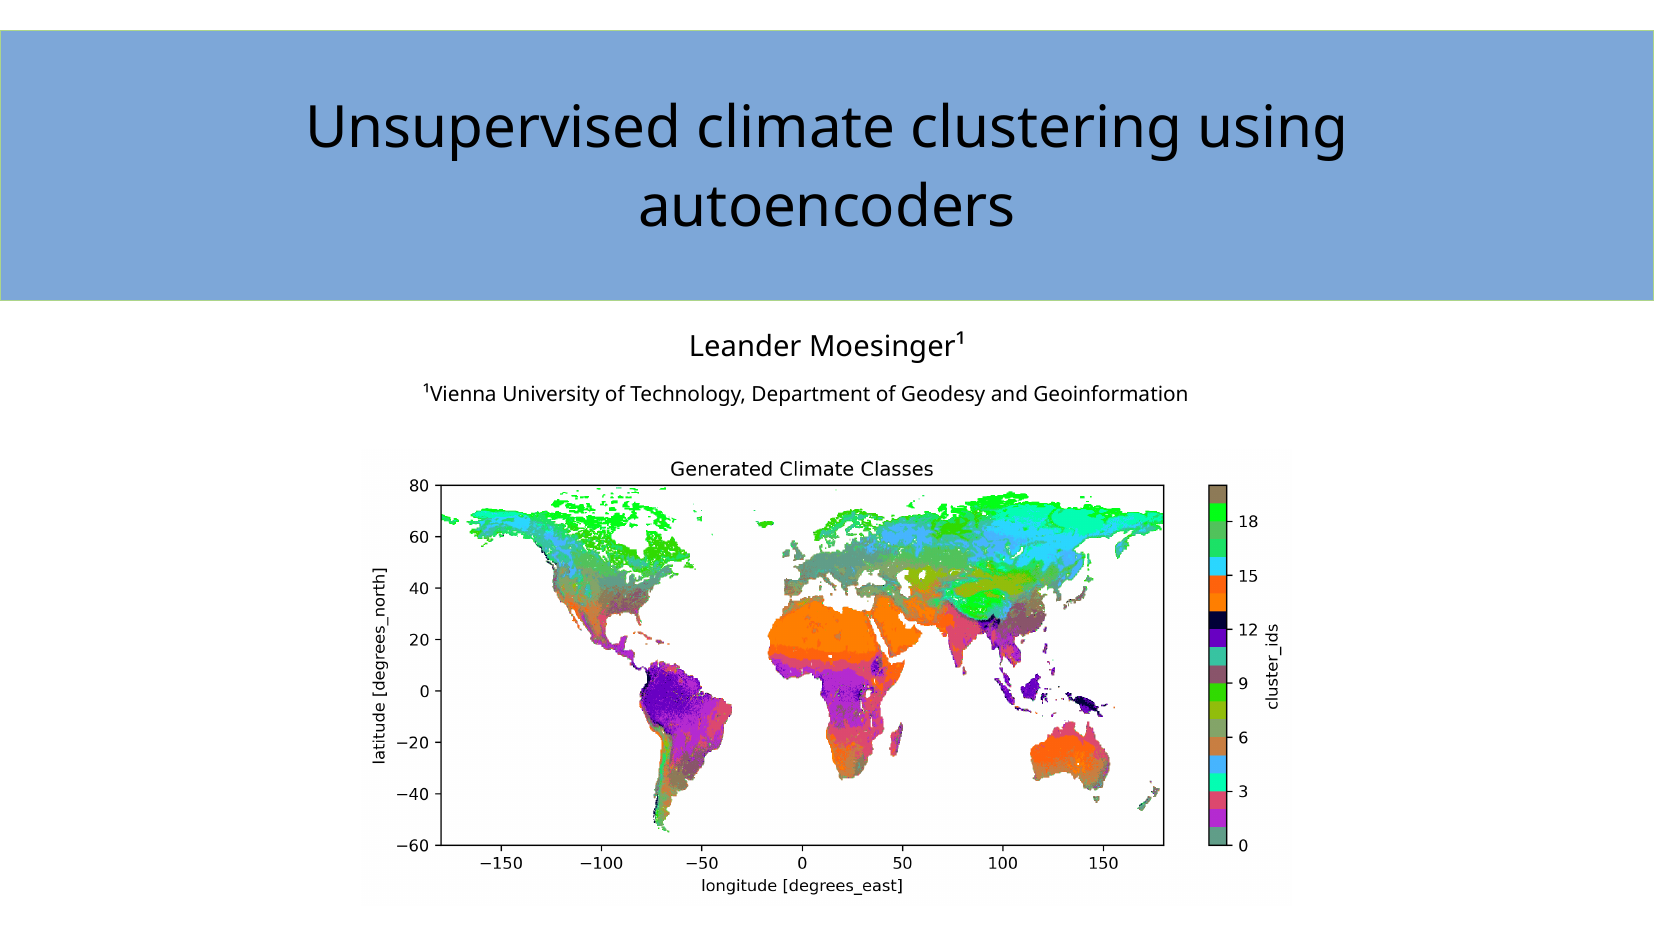

# Unsupervised climate clustering using autoencoders
Leander Moesinger¹
¹Vienna University of Technology, Department of Geodesy and Geoinformation